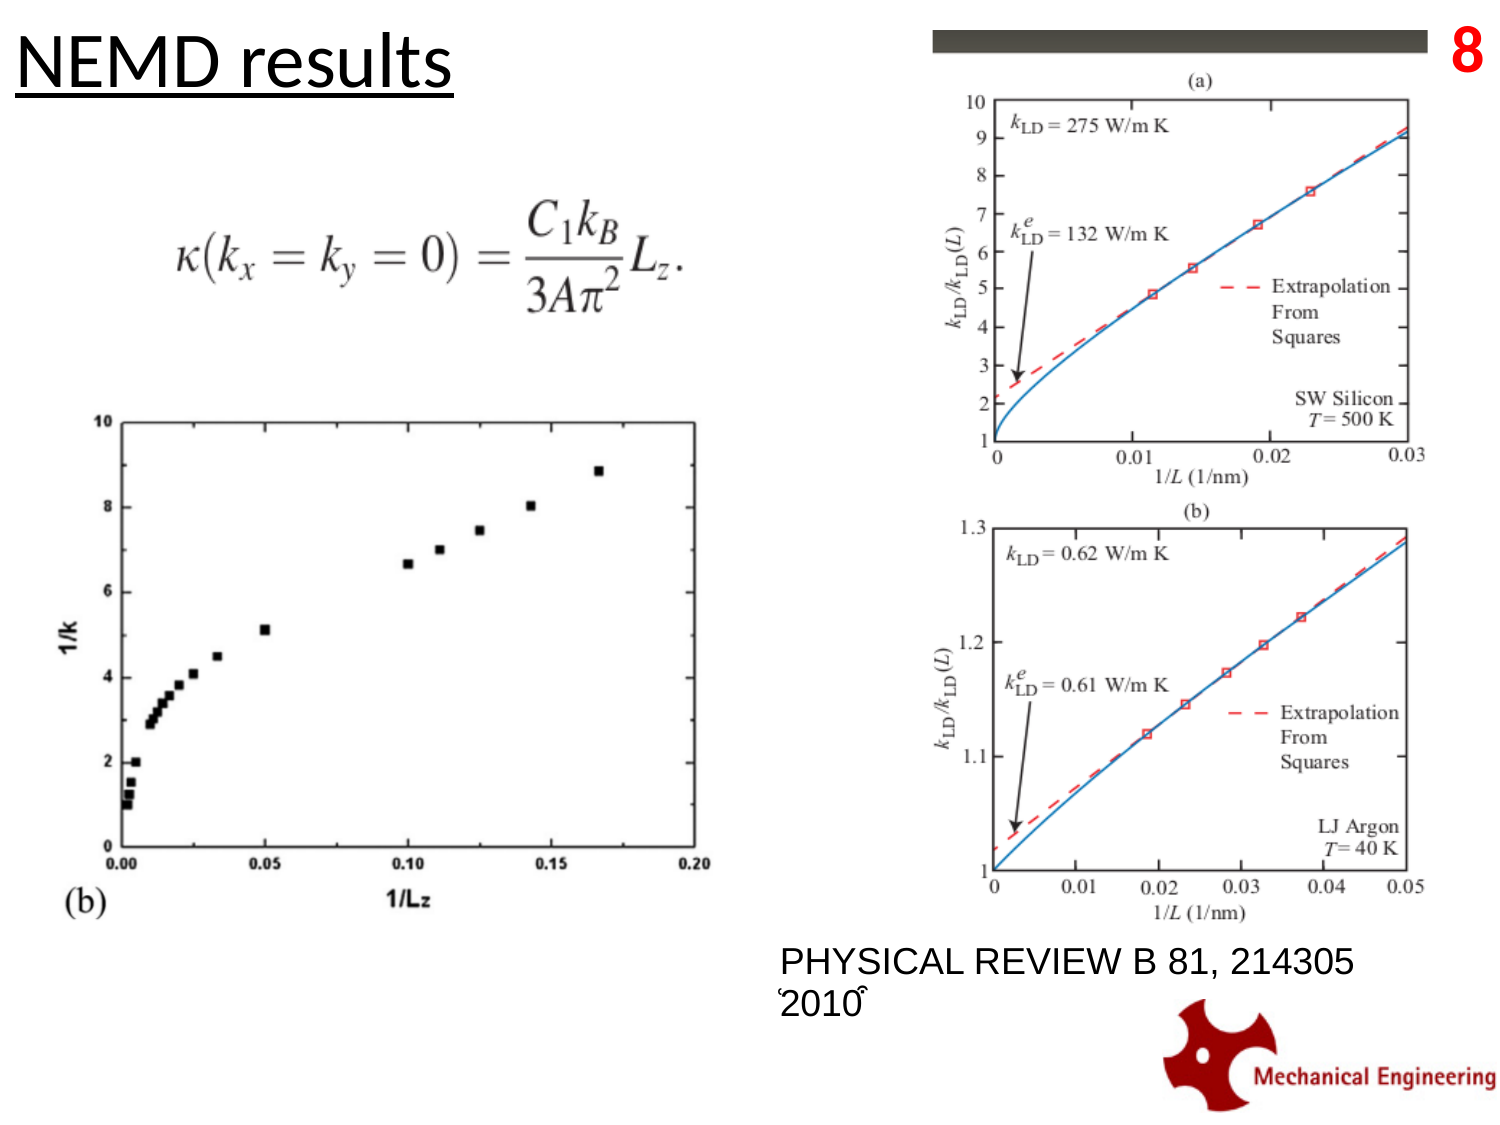

# NEMD results
8
PHYSICAL REVIEW B 81, 214305 ͑2010͒